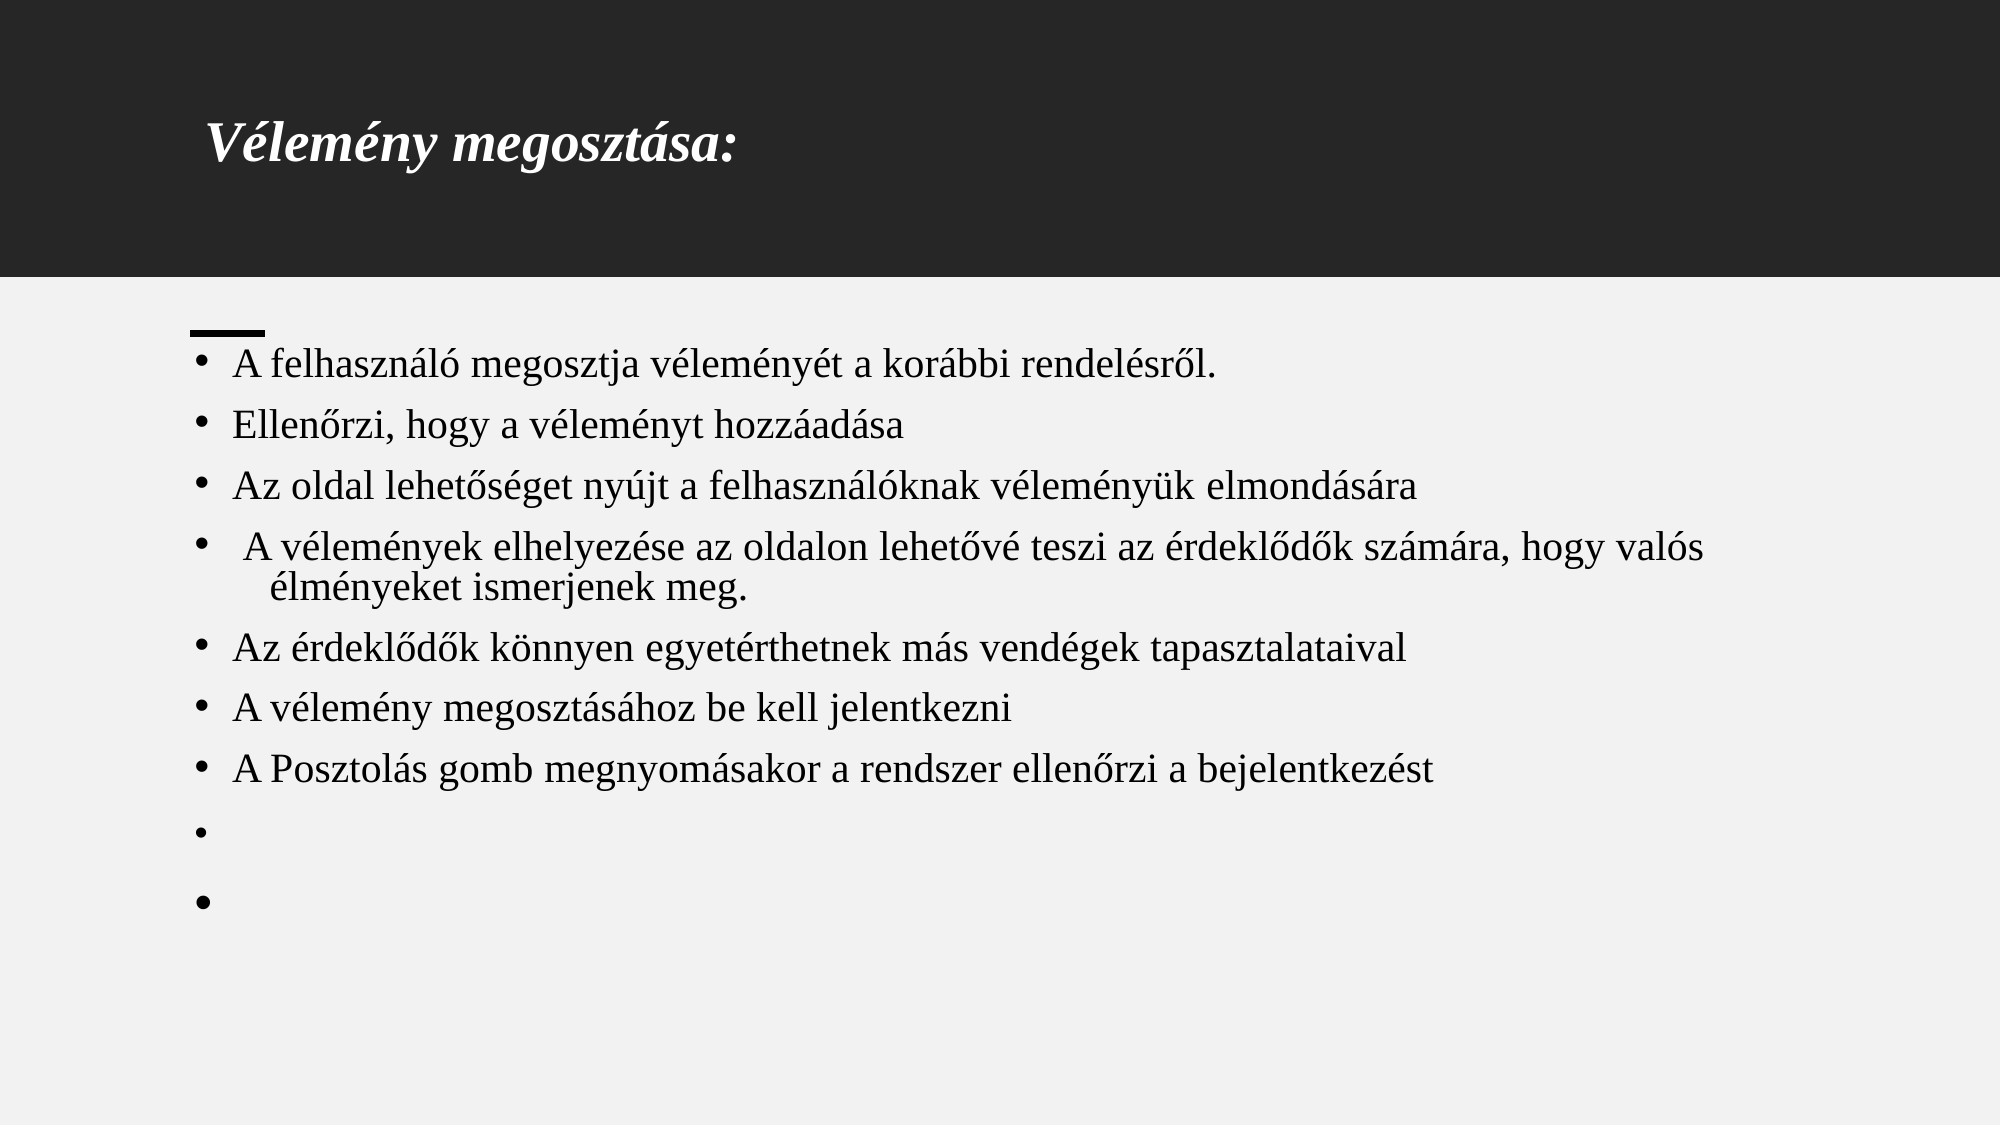

# Vélemény megosztása:
A felhasználó megosztja véleményét a korábbi rendelésről.
Ellenőrzi, hogy a véleményt hozzáadása
Az oldal lehetőséget nyújt a felhasználóknak véleményük elmondására
 A vélemények elhelyezése az oldalon lehetővé teszi az érdeklődők számára, hogy valós élményeket ismerjenek meg.
Az érdeklődők könnyen egyetérthetnek más vendégek tapasztalataival
A vélemény megosztásához be kell jelentkezni
A Posztolás gomb megnyomásakor a rendszer ellenőrzi a bejelentkezést